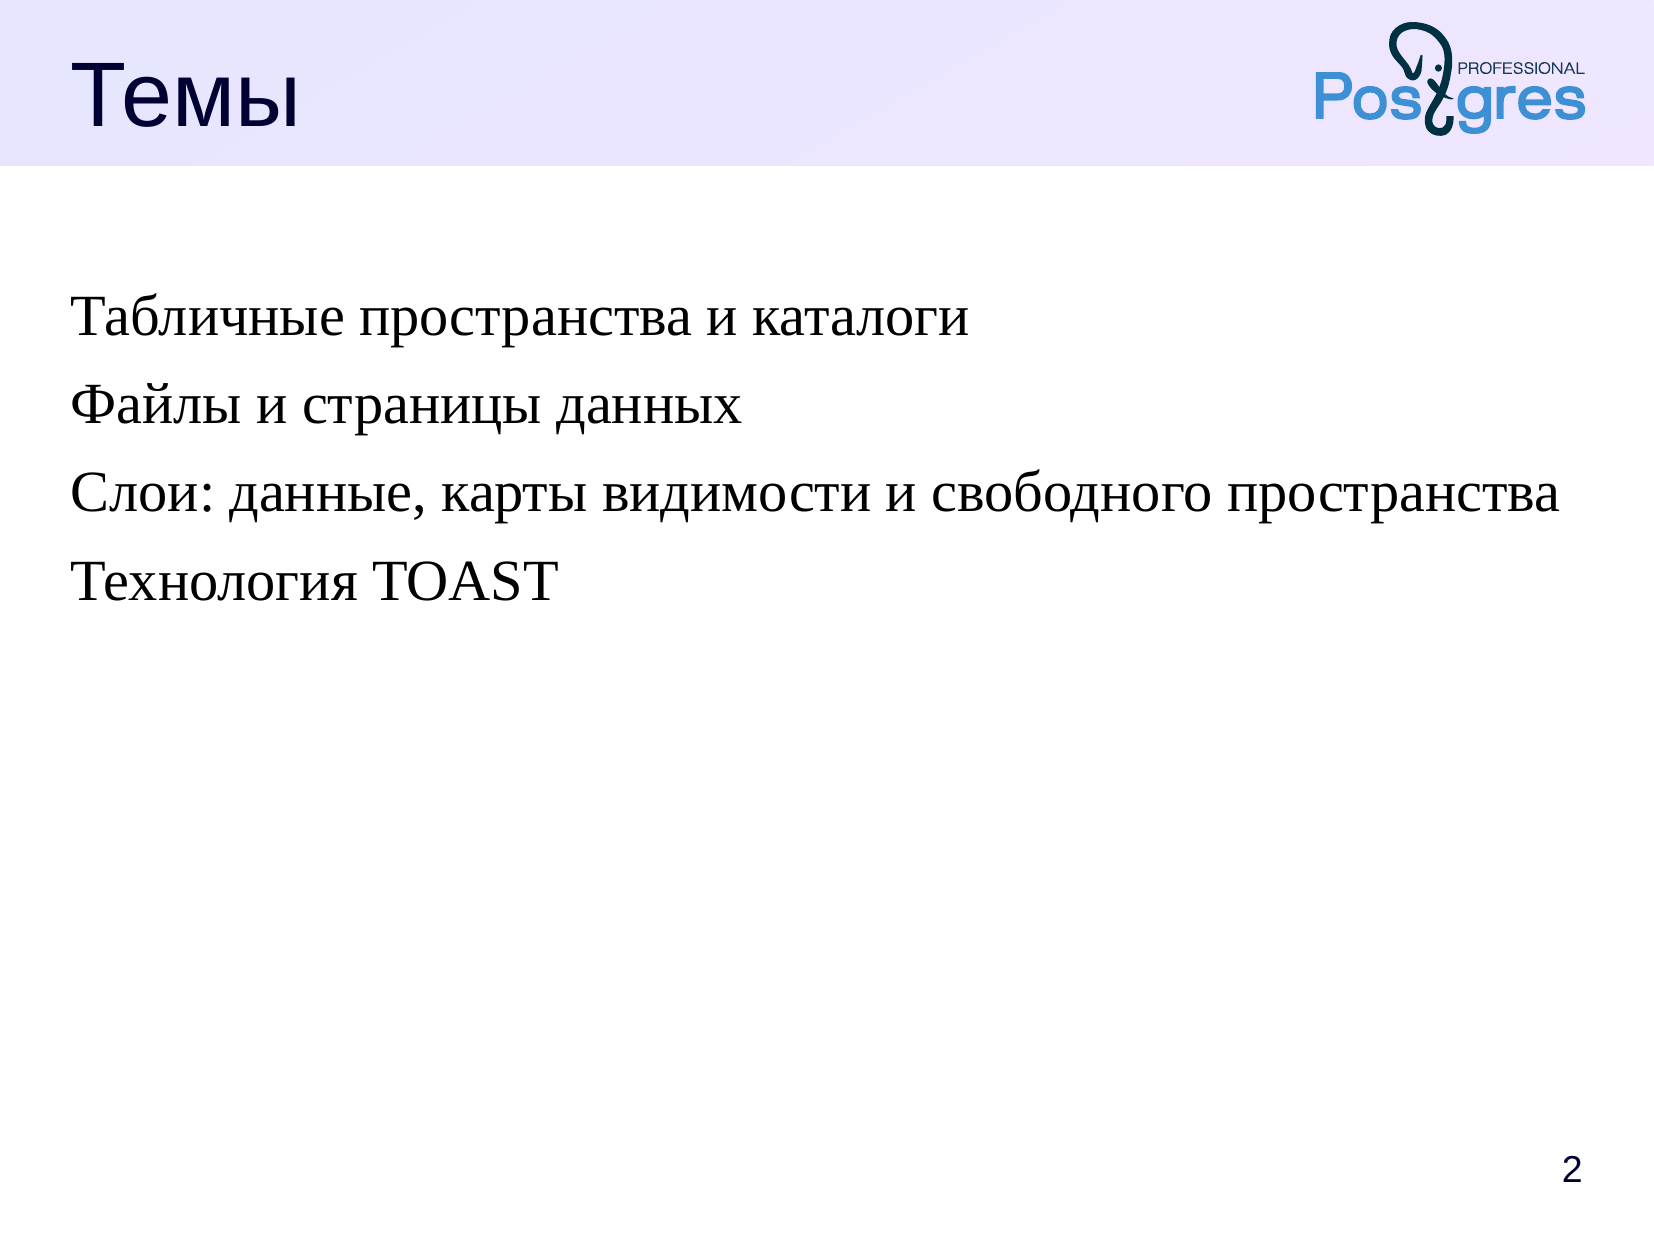

# Темы
Табличные пространства и каталоги
Файлы и страницы данных
Слои: данные, карты видимости и свободного пространства
Технология TOAST